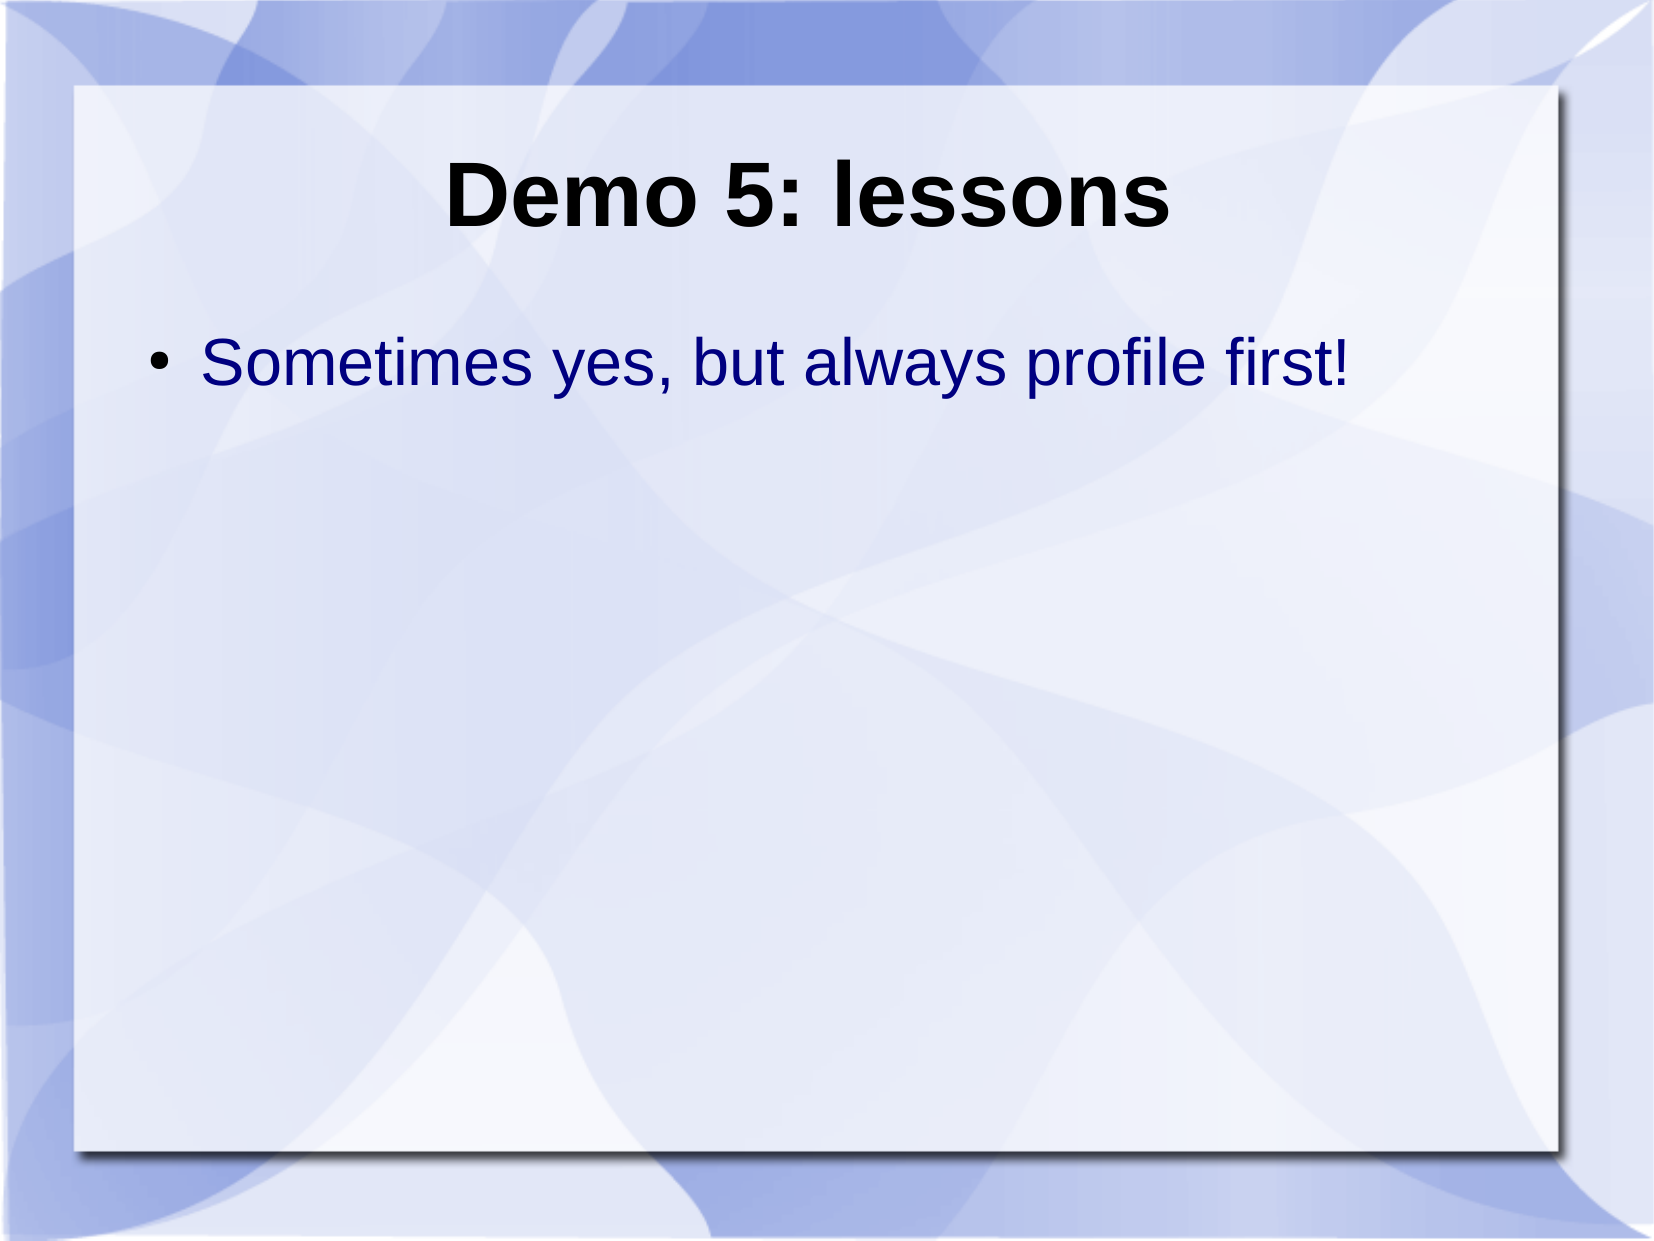

# Demo 5: lessons
Sometimes yes, but always profile first!